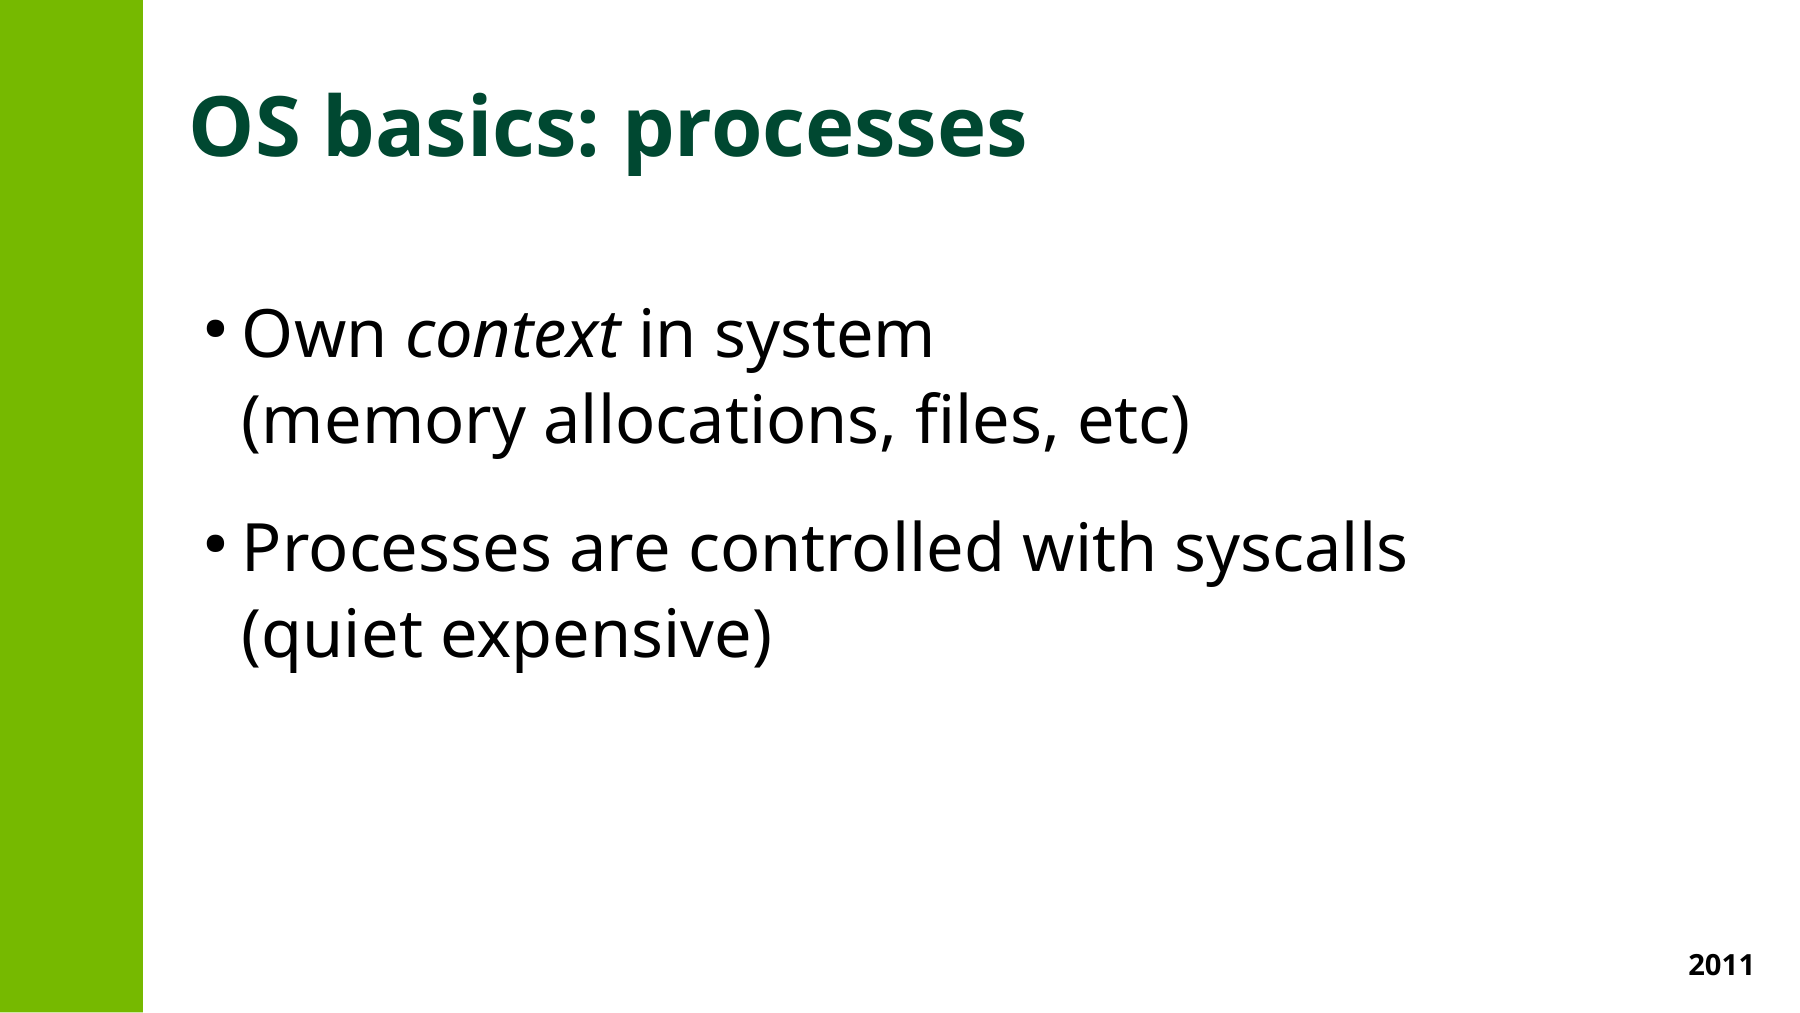

# OS basics: processes
Own context in system
(memory allocations, files, etc)
Processes are controlled with syscalls
(quiet expensive)